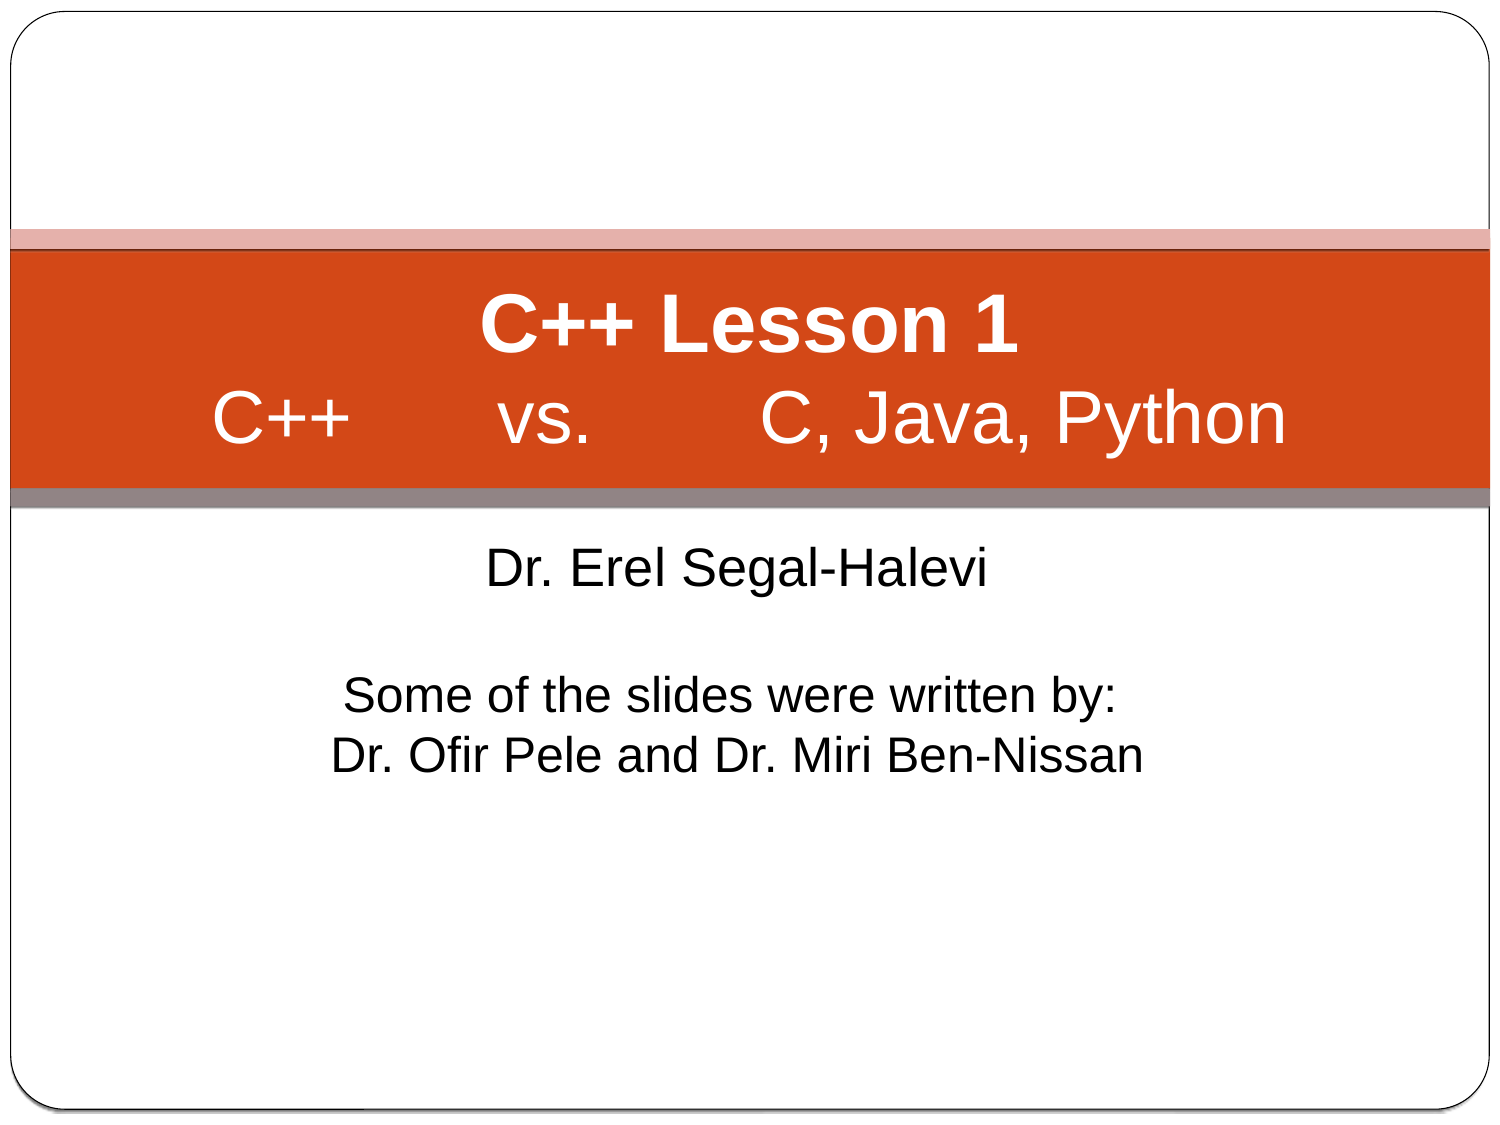

C++ Lesson 1
C++ vs. C, Java, Python
# Dr. Erel Segal-Halevi
Some of the slides were written by:
Dr. Ofir Pele and Dr. Miri Ben-Nissan